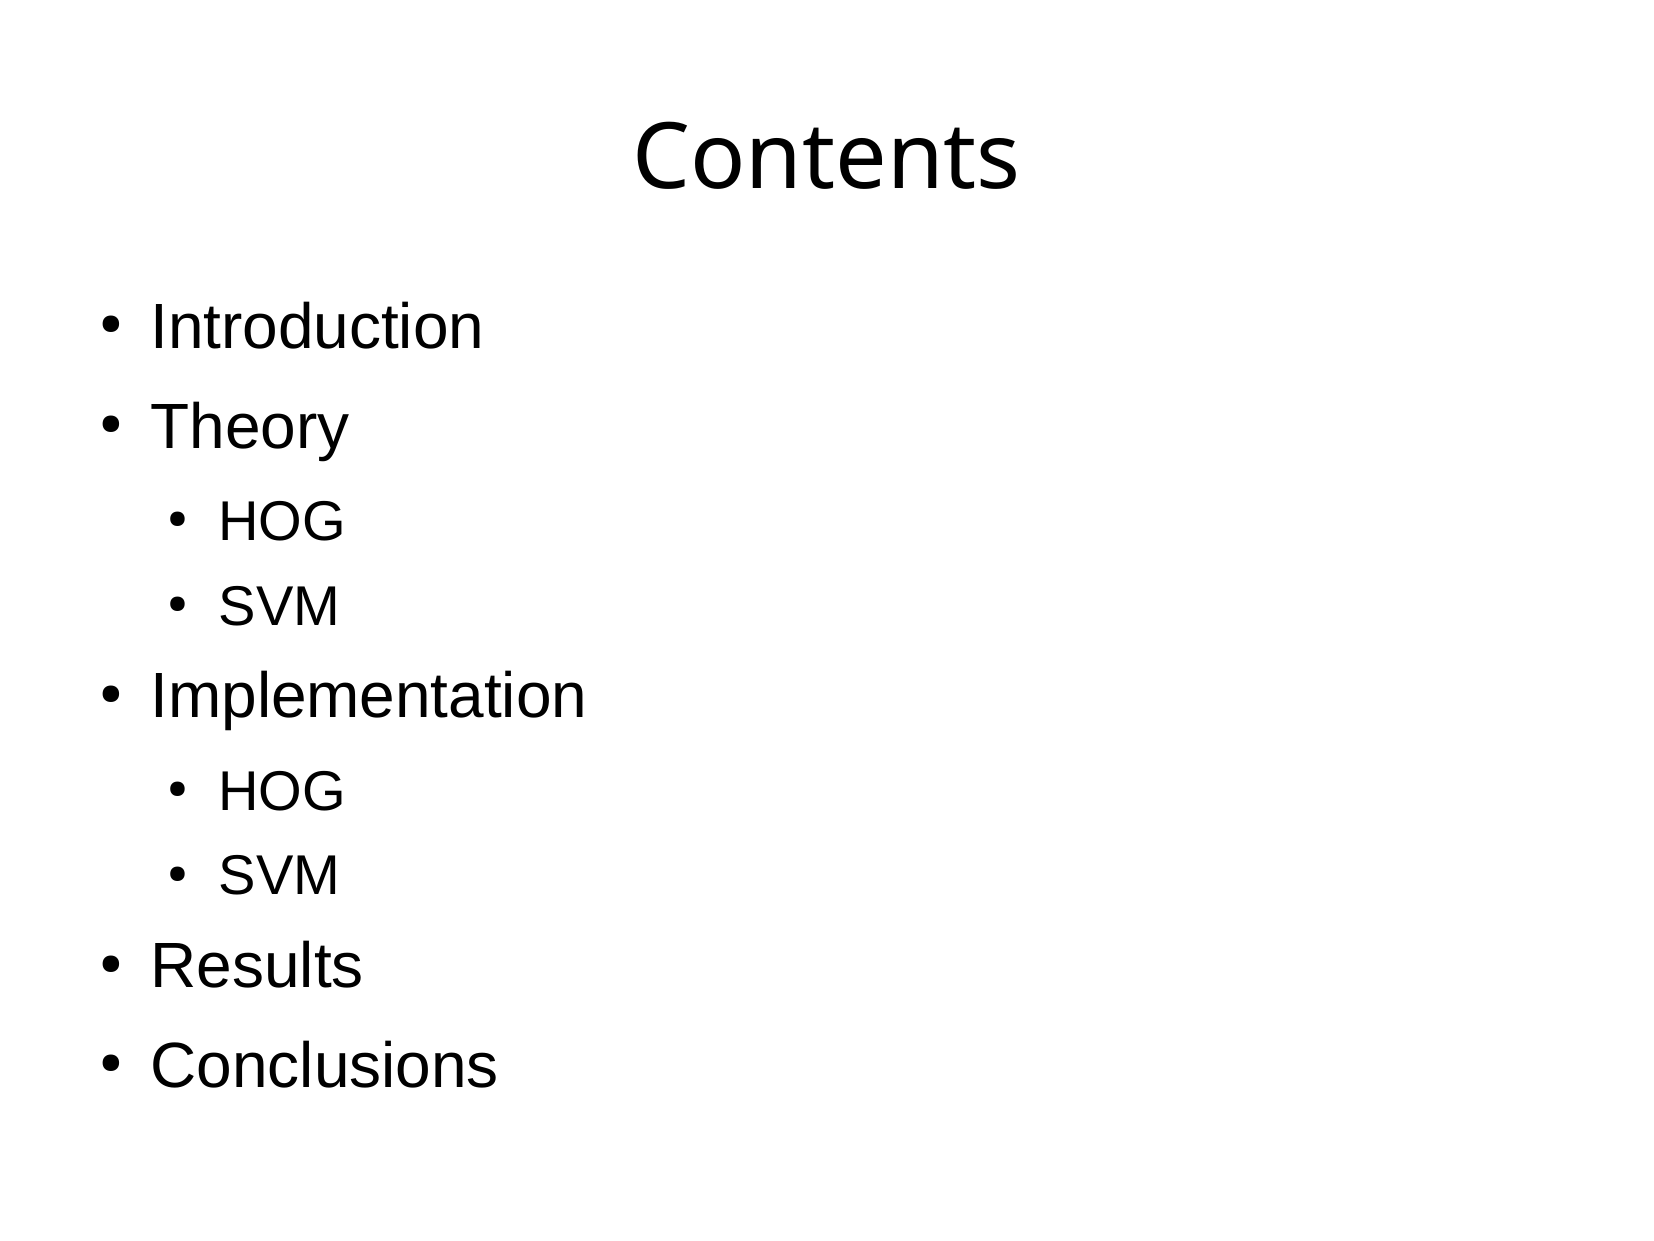

# Contents
Introduction
Theory
HOG
SVM
Implementation
HOG
SVM
Results
Conclusions